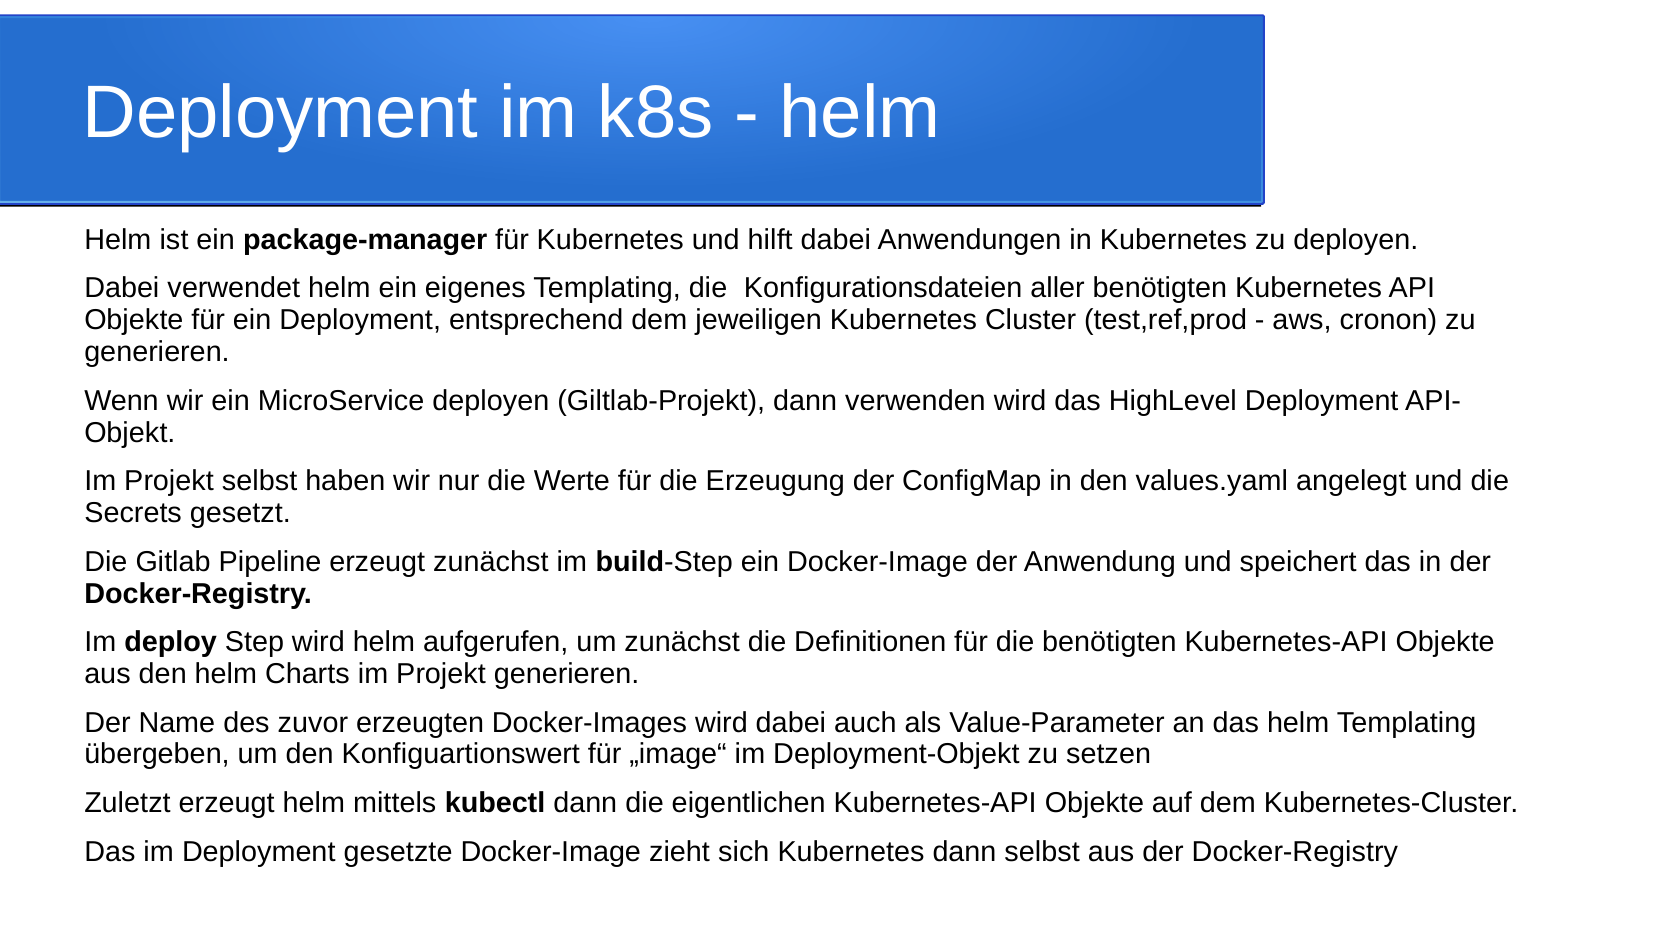

# Deployment im k8s - helm
Helm ist ein package-manager für Kubernetes und hilft dabei Anwendungen in Kubernetes zu deployen.
Dabei verwendet helm ein eigenes Templating, die Konfigurationsdateien aller benötigten Kubernetes API Objekte für ein Deployment, entsprechend dem jeweiligen Kubernetes Cluster (test,ref,prod - aws, cronon) zu generieren.
Wenn wir ein MicroService deployen (Giltlab-Projekt), dann verwenden wird das HighLevel Deployment API-Objekt.
Im Projekt selbst haben wir nur die Werte für die Erzeugung der ConfigMap in den values.yaml angelegt und die Secrets gesetzt.
Die Gitlab Pipeline erzeugt zunächst im build-Step ein Docker-Image der Anwendung und speichert das in der Docker-Registry.
Im deploy Step wird helm aufgerufen, um zunächst die Definitionen für die benötigten Kubernetes-API Objekte aus den helm Charts im Projekt generieren.
Der Name des zuvor erzeugten Docker-Images wird dabei auch als Value-Parameter an das helm Templating übergeben, um den Konfiguartionswert für „image“ im Deployment-Objekt zu setzen
Zuletzt erzeugt helm mittels kubectl dann die eigentlichen Kubernetes-API Objekte auf dem Kubernetes-Cluster.
Das im Deployment gesetzte Docker-Image zieht sich Kubernetes dann selbst aus der Docker-Registry